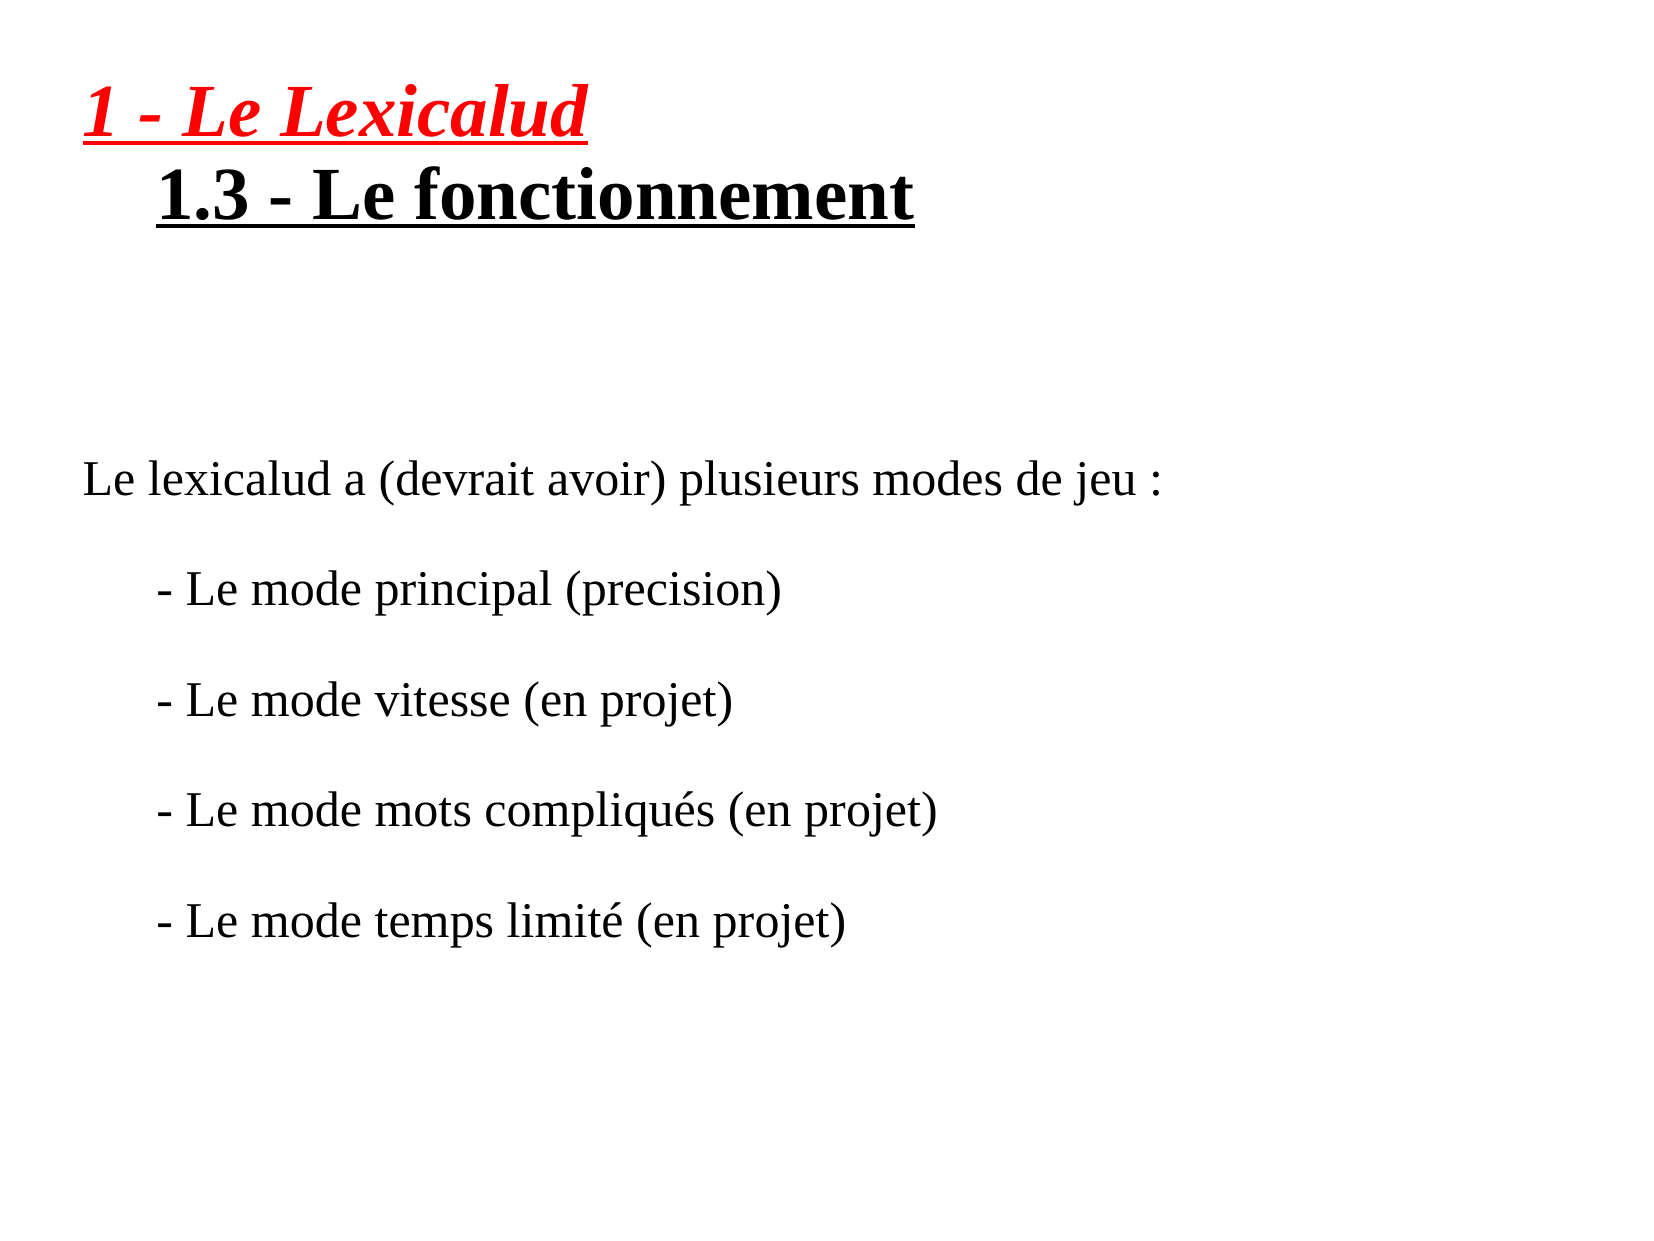

# 1 - Le Lexicalud 1.3 - Le fonctionnement
Le lexicalud a (devrait avoir) plusieurs modes de jeu :
	- Le mode principal (precision)
	- Le mode vitesse (en projet)
	- Le mode mots compliqués (en projet)
	- Le mode temps limité (en projet)